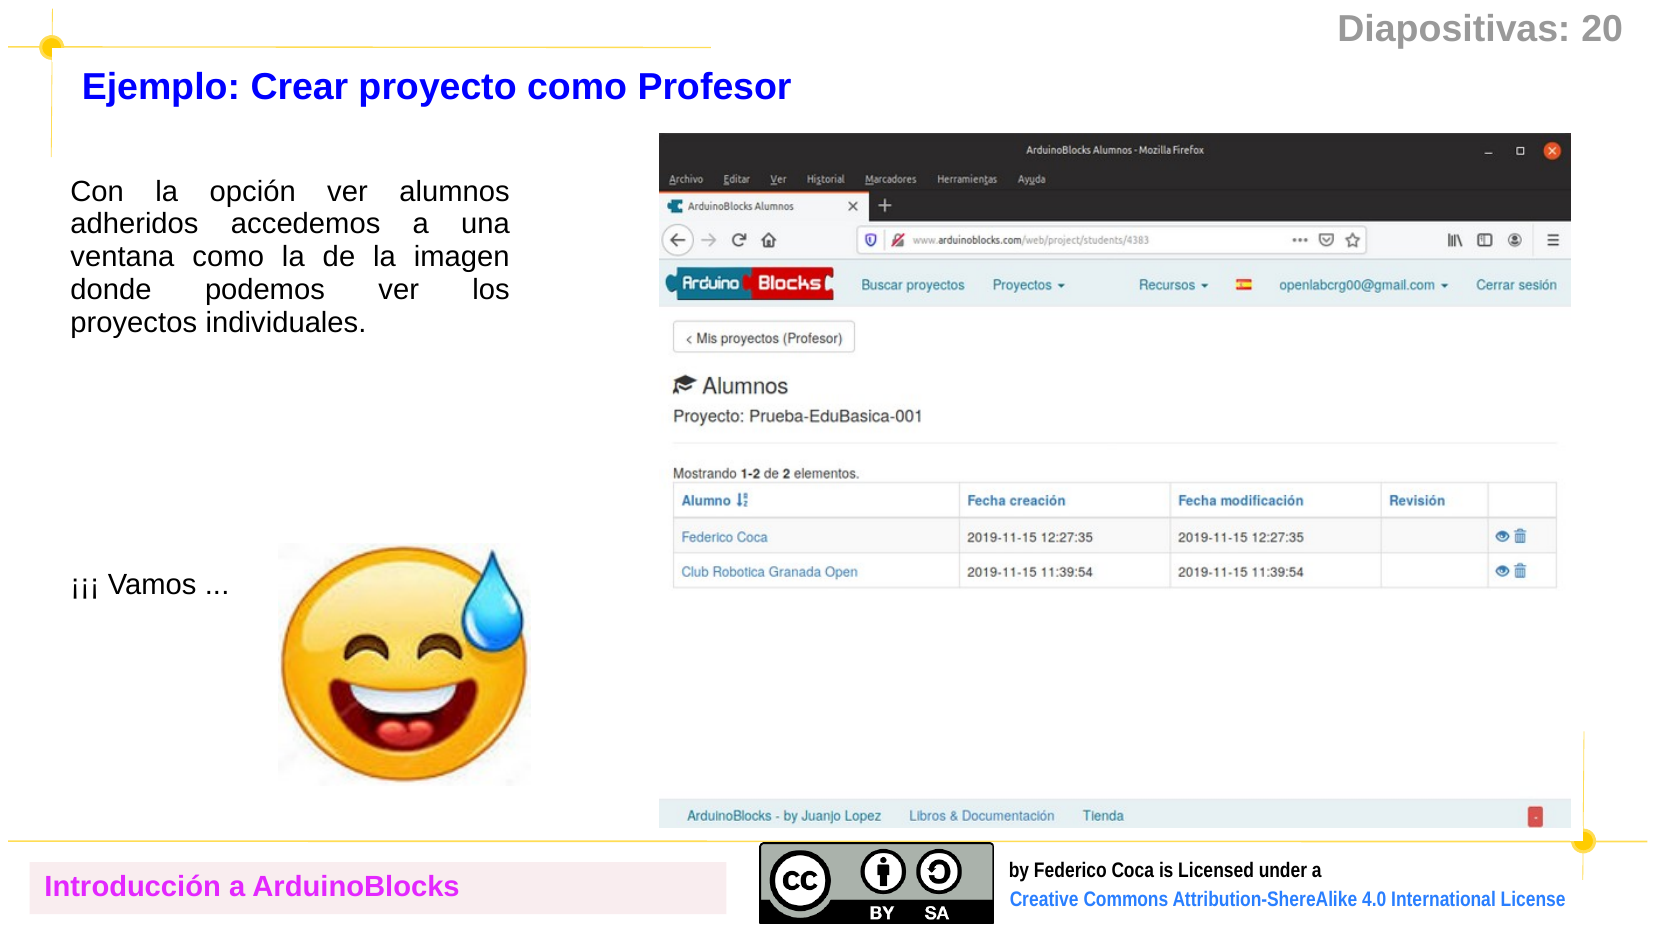

Diapositivas: 20
Ejemplo: Crear proyecto como Profesor
Con la opción ver alumnos adheridos accedemos a una ventana como la de la imagen donde podemos ver los proyectos individuales.
¡¡¡ Vamos ...
Introducción a ArduinoBlocks